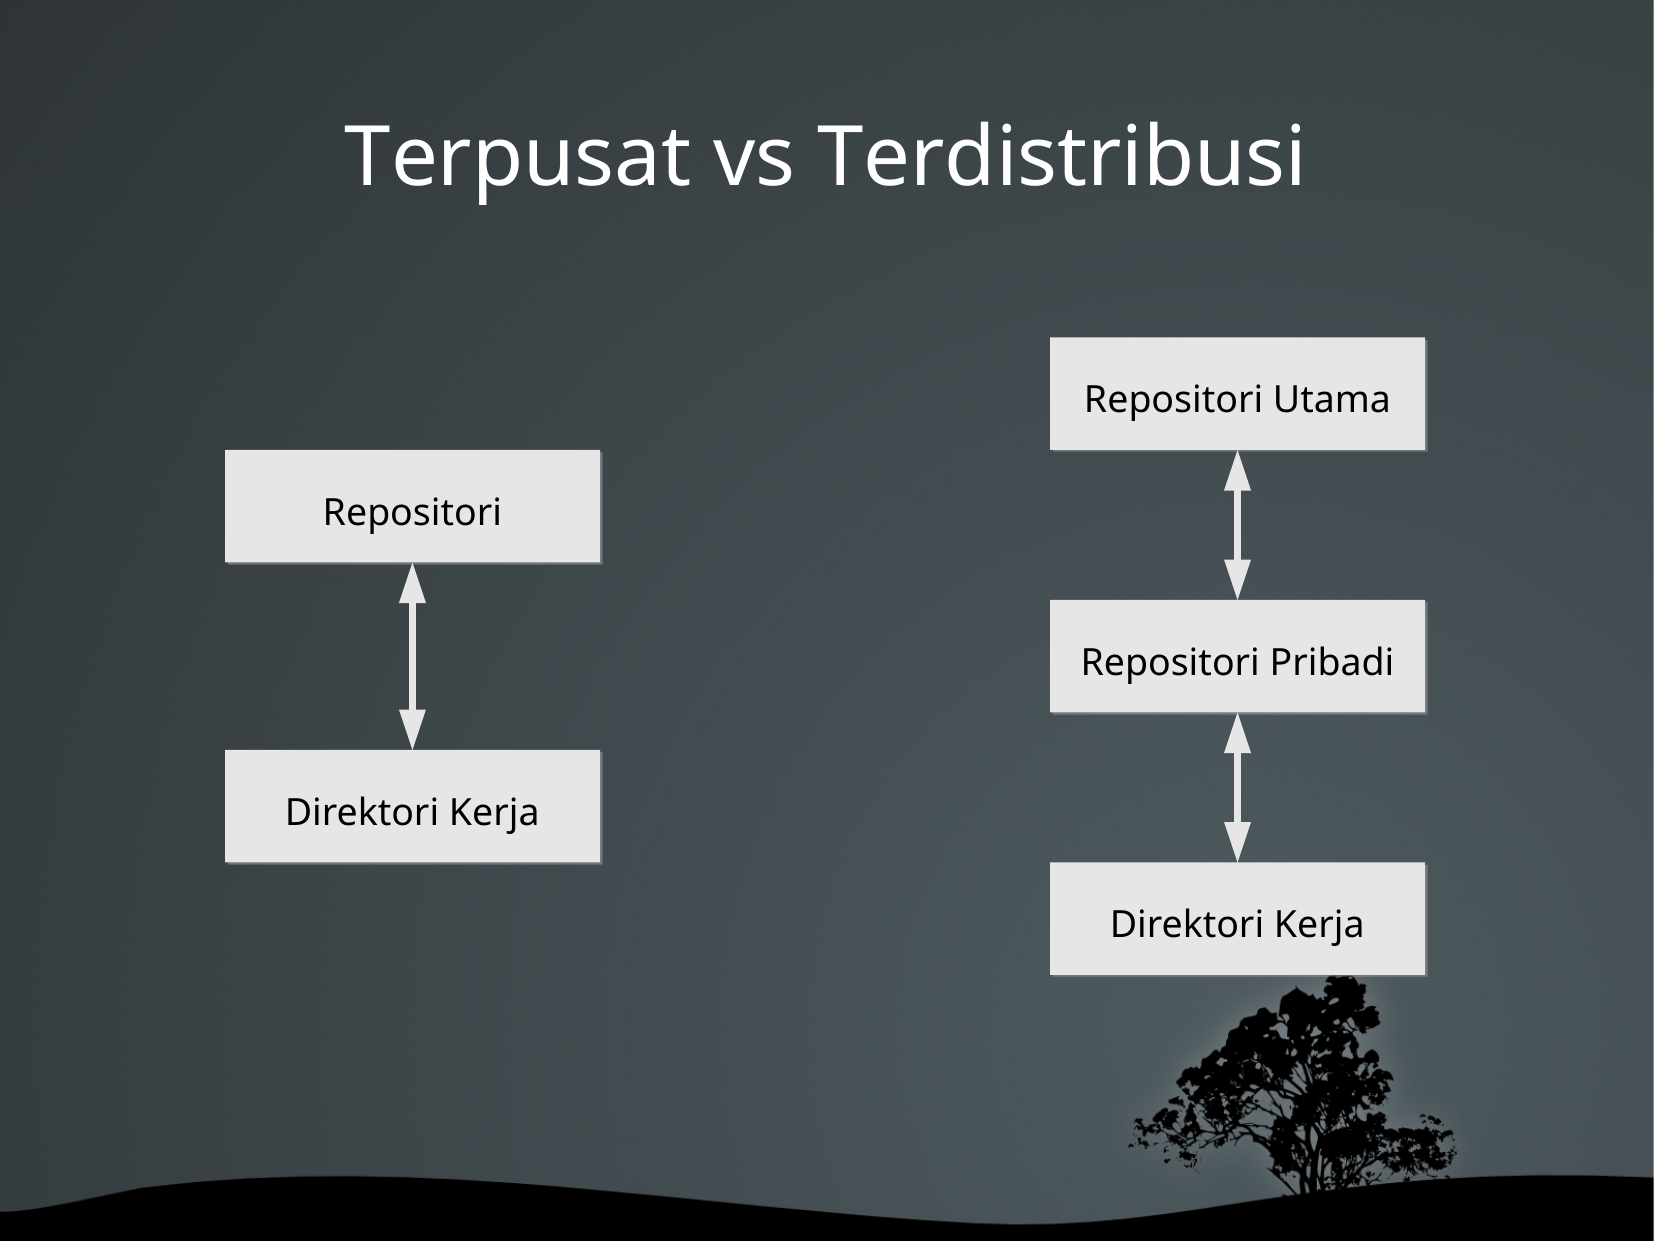

# Terpusat vs Terdistribusi
Repositori Utama
Repositori Pribadi
Direktori Kerja
Repositori
Direktori Kerja